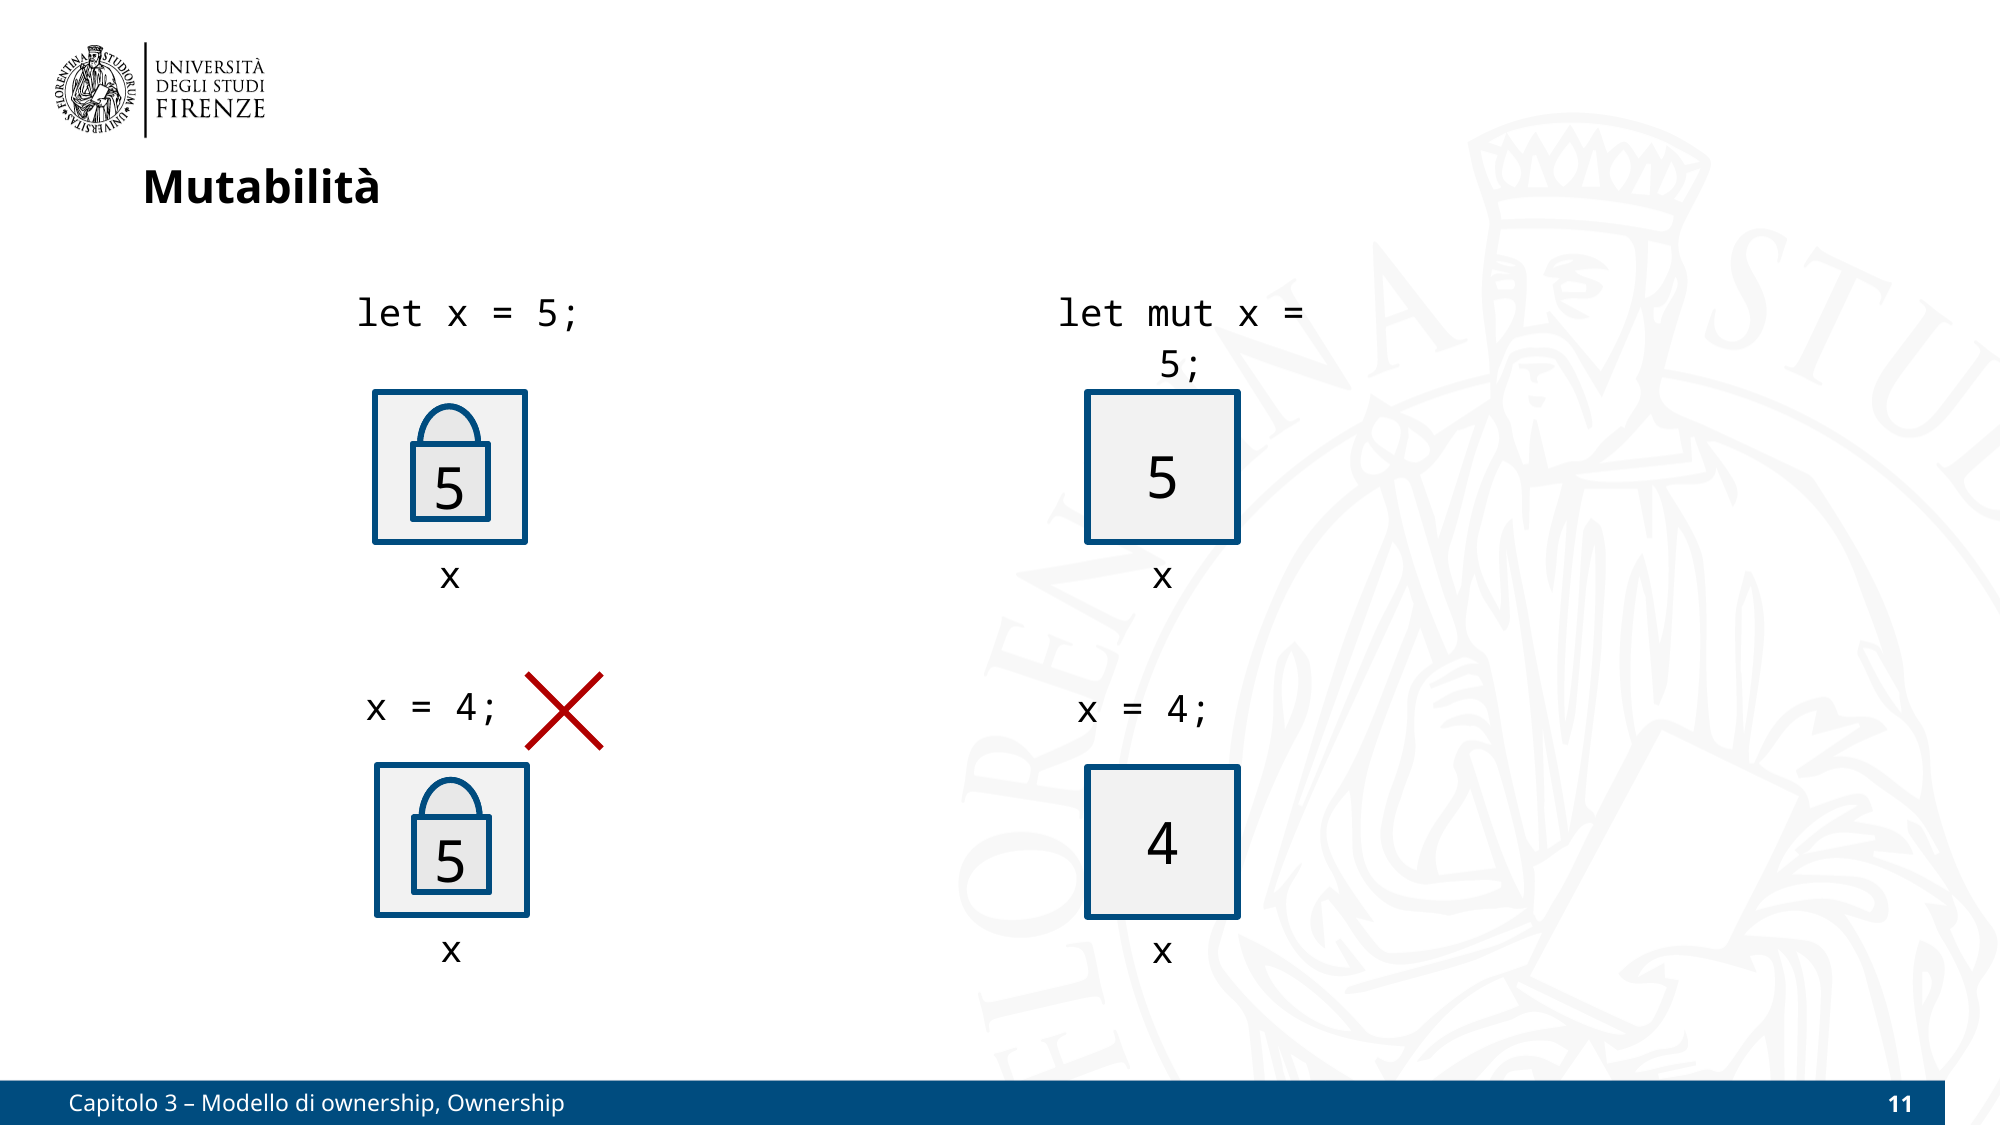

Mutabilità
let x = 5;
let mut x = 5;
5
5
x
x
x = 4;
x = 4;
4
5
x
x
# Capitolo 3 – Modello di ownership, Ownership